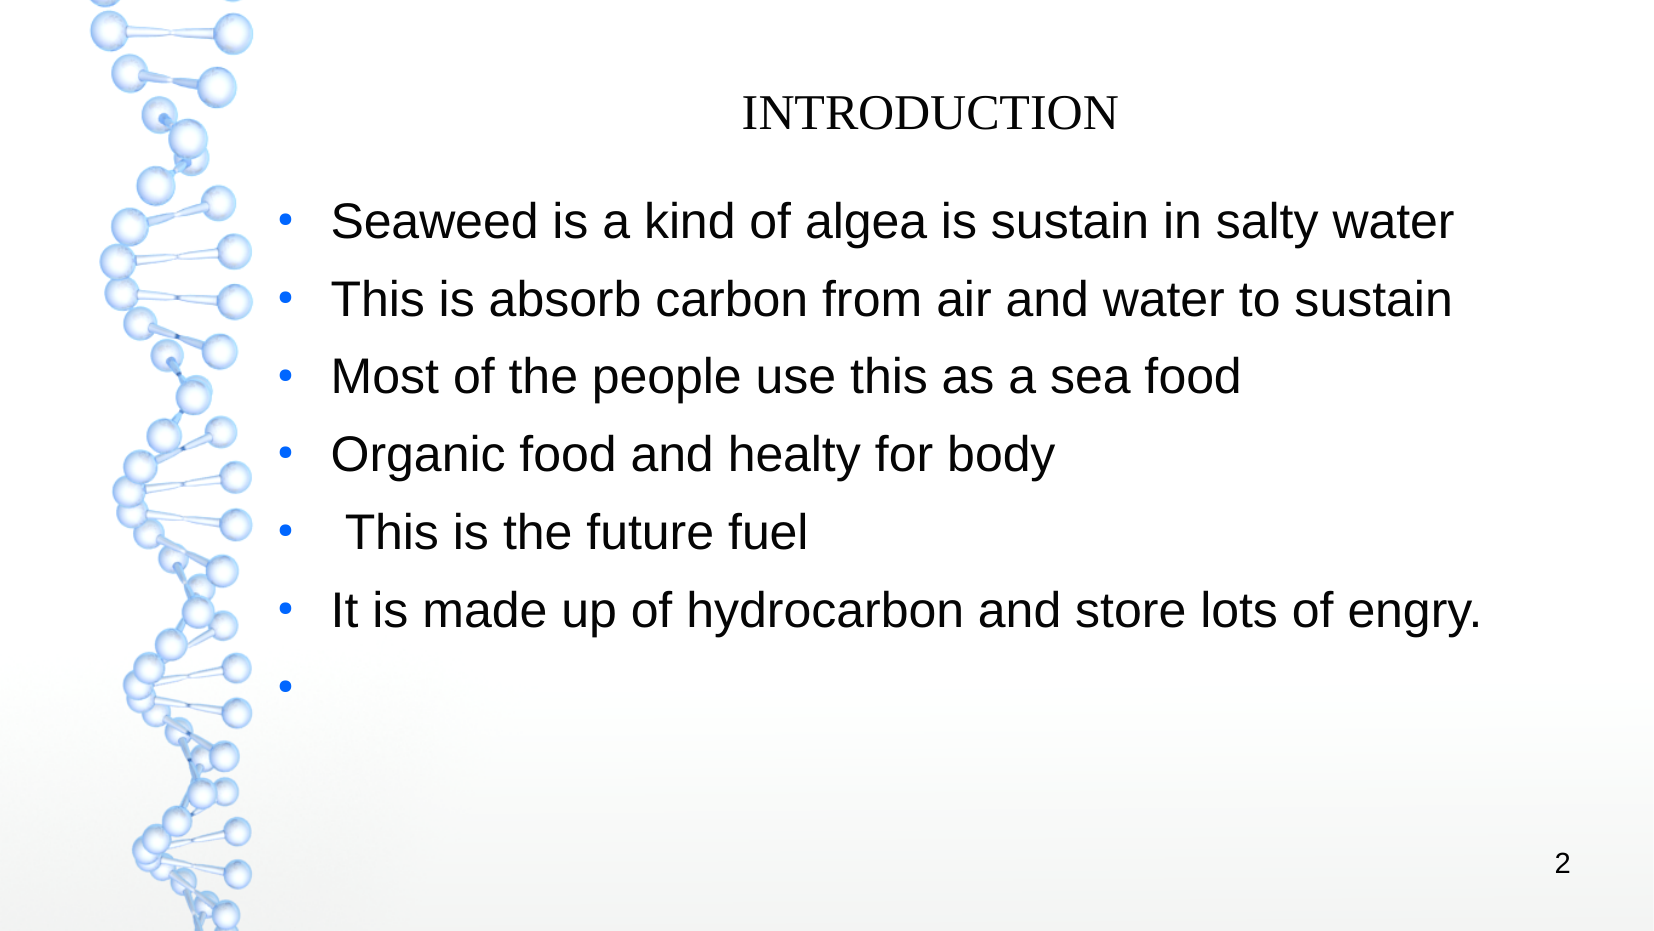

# INTRODUCTION
Seaweed is a kind of algea is sustain in salty water
This is absorb carbon from air and water to sustain
Most of the people use this as a sea food
Organic food and healty for body
 This is the future fuel
It is made up of hydrocarbon and store lots of engry.
2